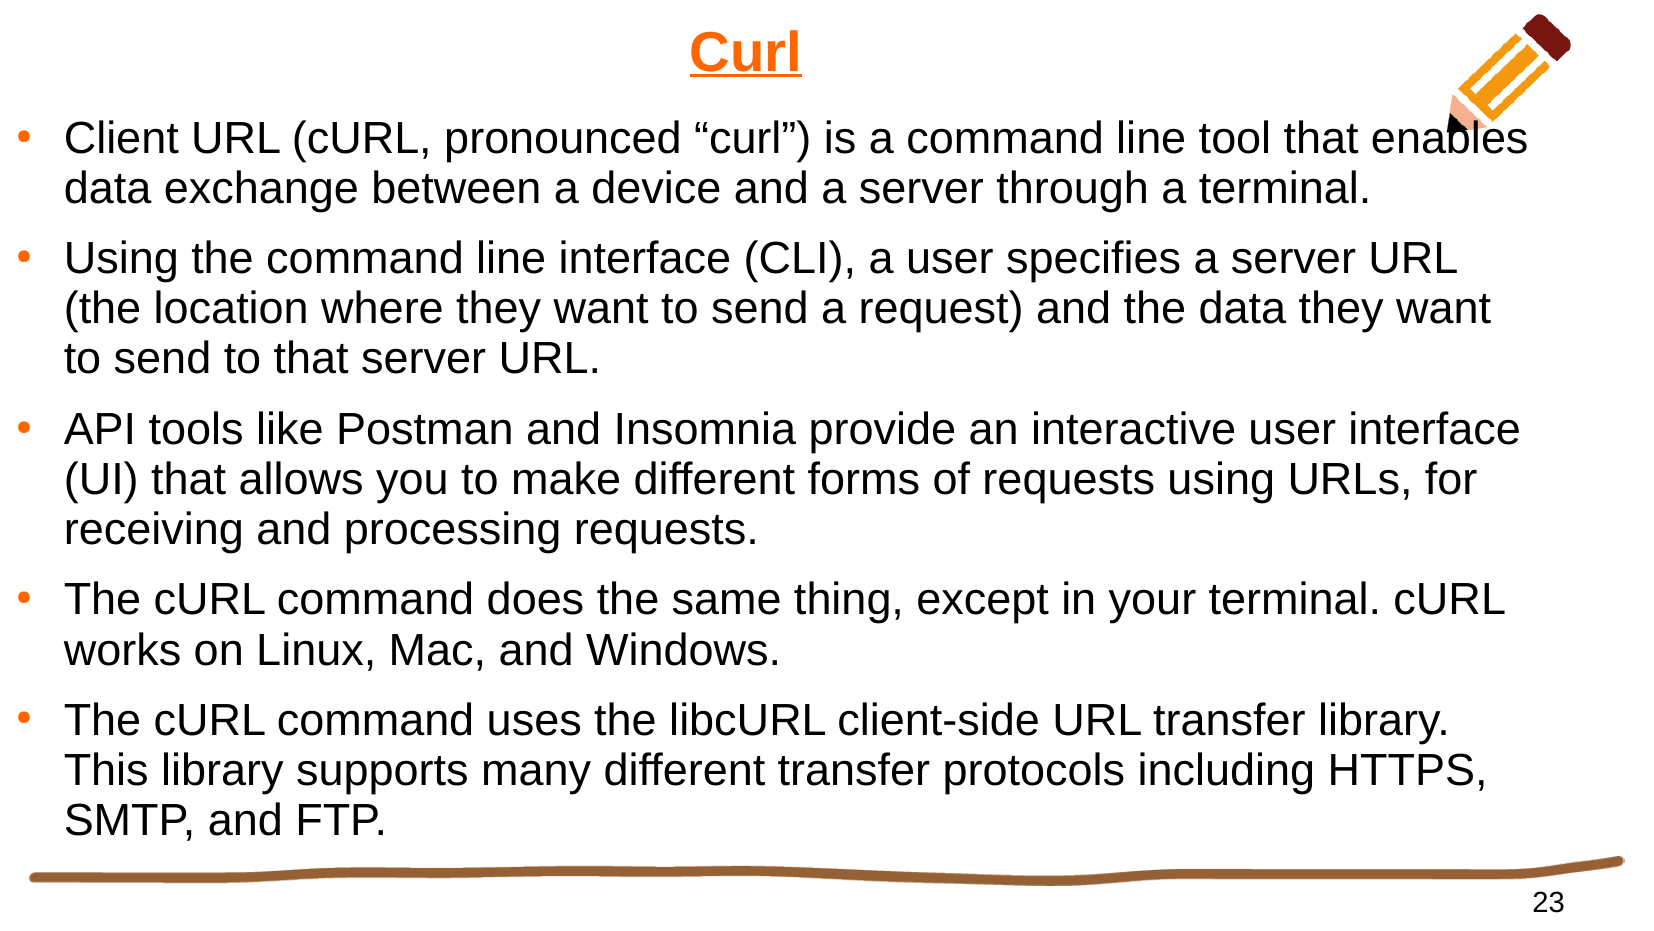

# Curl
Client URL (cURL, pronounced “curl”) is a command line tool that enables data exchange between a device and a server through a terminal.
Using the command line interface (CLI), a user specifies a server URL (the location where they want to send a request) and the data they want to send to that server URL.
API tools like Postman and Insomnia provide an interactive user interface (UI) that allows you to make different forms of requests using URLs, for receiving and processing requests.
The cURL command does the same thing, except in your terminal. cURL works on Linux, Mac, and Windows.
The cURL command uses the libcURL client-side URL transfer library. This library supports many different transfer protocols including HTTPS, SMTP, and FTP.
23